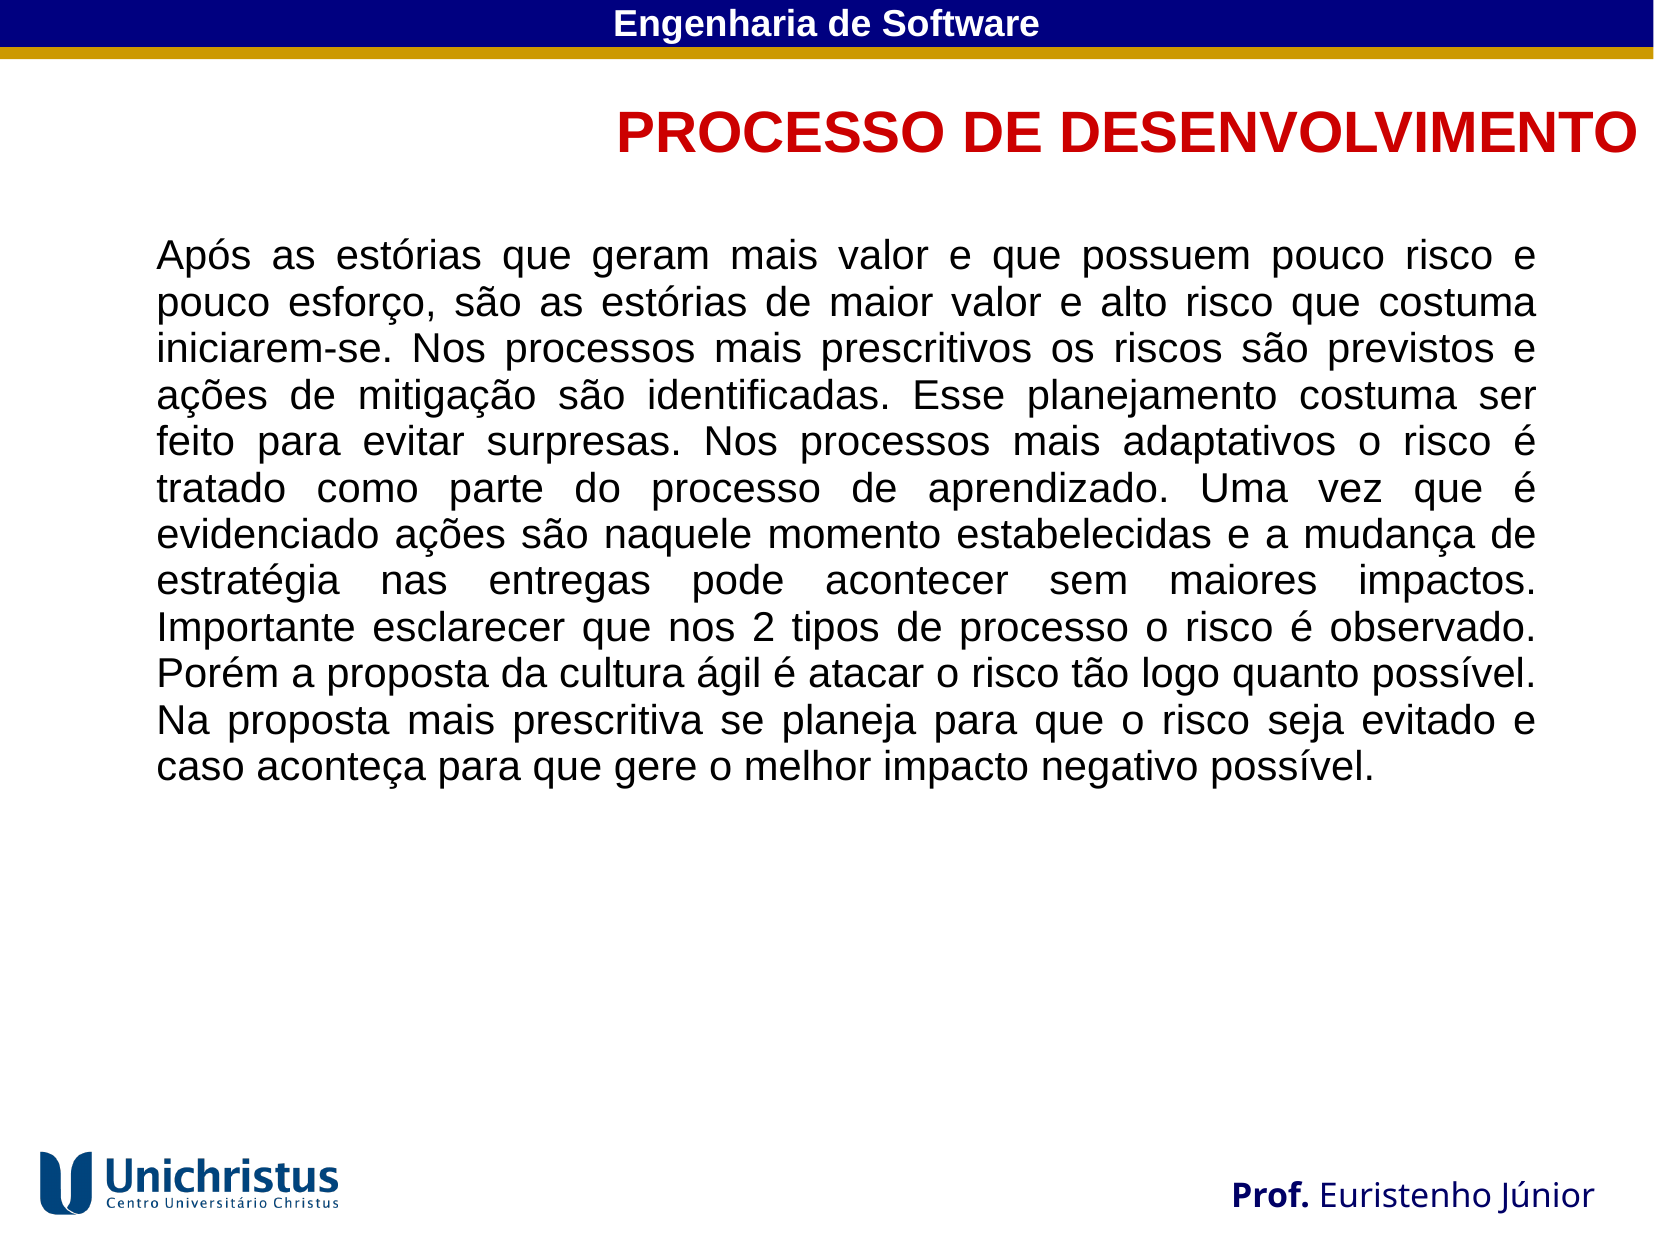

Engenharia de Software
PROCESSO DE DESENVOLVIMENTO
Após as estórias que geram mais valor e que possuem pouco risco e pouco esforço, são as estórias de maior valor e alto risco que costuma iniciarem-se. Nos processos mais prescritivos os riscos são previstos e ações de mitigação são identificadas. Esse planejamento costuma ser feito para evitar surpresas. Nos processos mais adaptativos o risco é tratado como parte do processo de aprendizado. Uma vez que é evidenciado ações são naquele momento estabelecidas e a mudança de estratégia nas entregas pode acontecer sem maiores impactos. Importante esclarecer que nos 2 tipos de processo o risco é observado. Porém a proposta da cultura ágil é atacar o risco tão logo quanto possível. Na proposta mais prescritiva se planeja para que o risco seja evitado e caso aconteça para que gere o melhor impacto negativo possível.
Prof. Euristenho Júnior